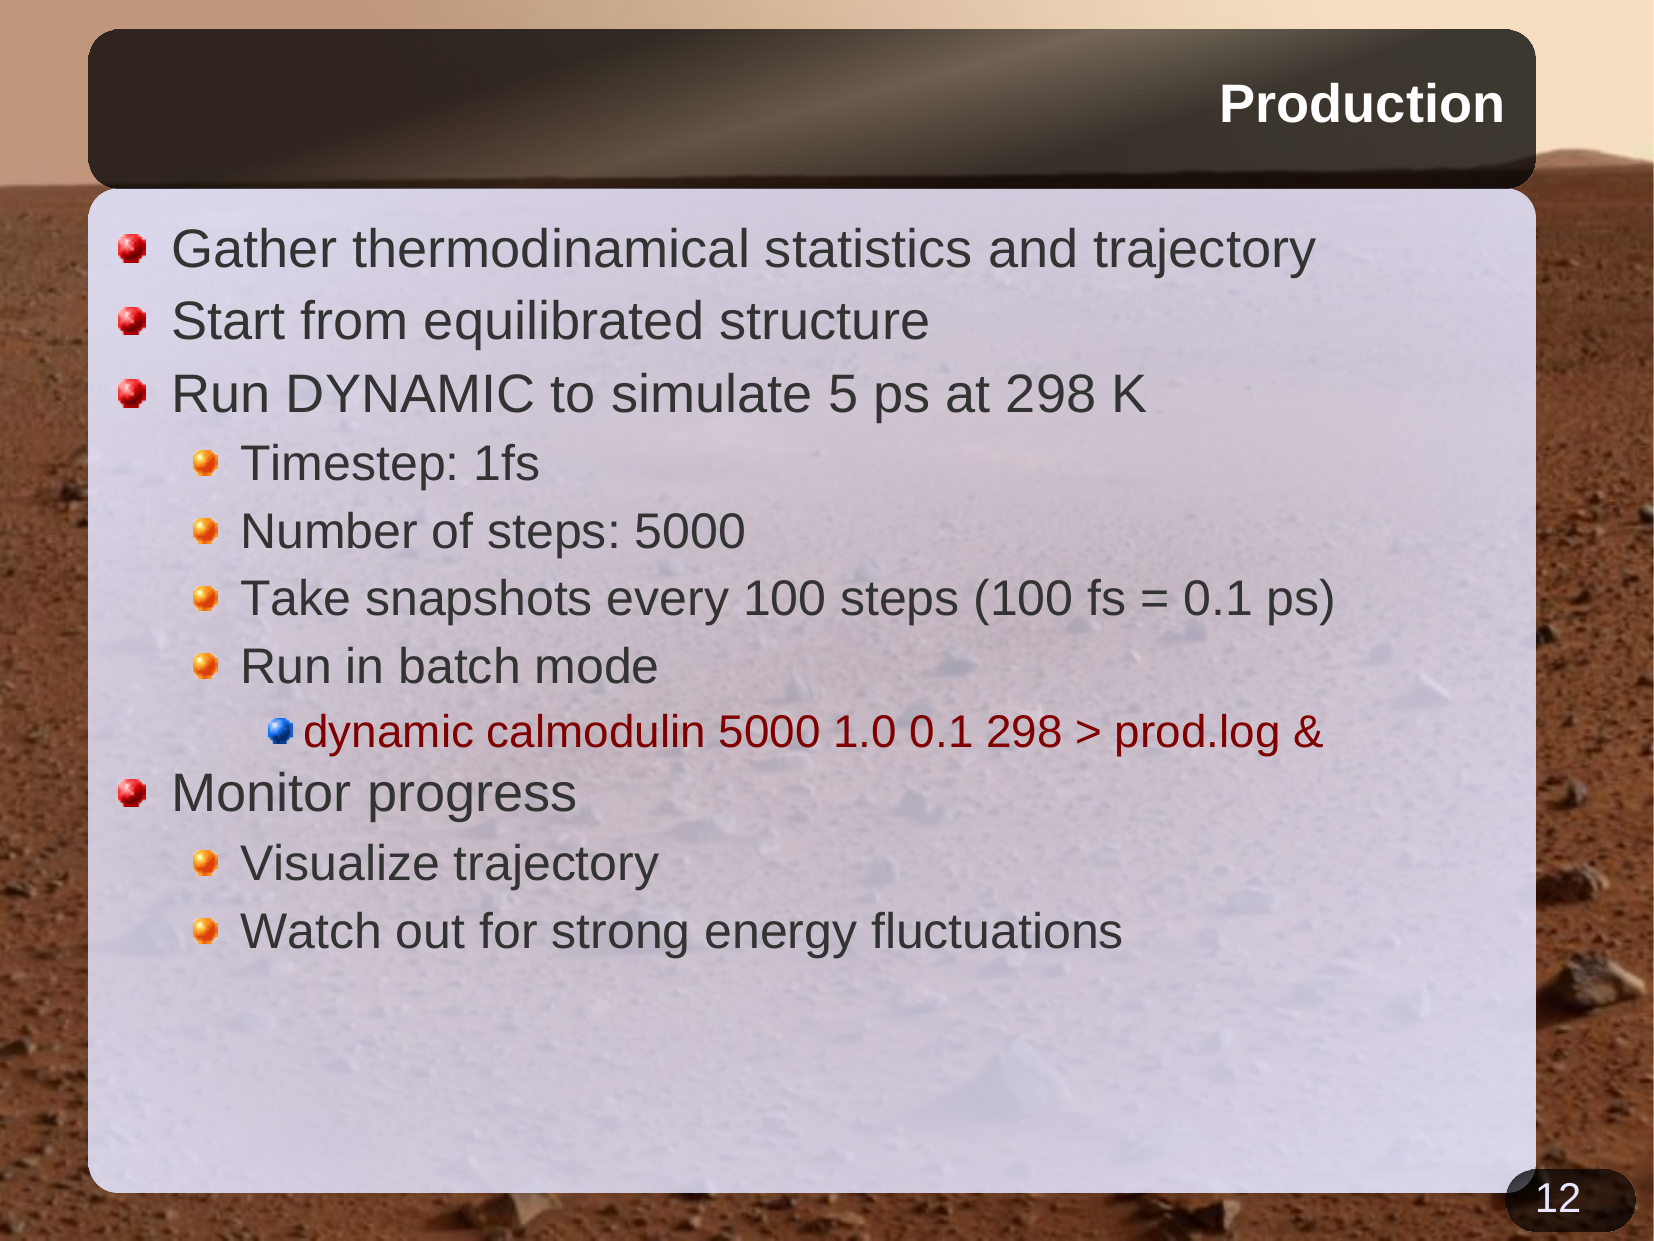

# Production
Gather thermodinamical statistics and trajectory
Start from equilibrated structure
Run DYNAMIC to simulate 5 ps at 298 K
Timestep: 1fs
Number of steps: 5000
Take snapshots every 100 steps (100 fs = 0.1 ps)
Run in batch mode
dynamic calmodulin 5000 1.0 0.1 298 > prod.log &
Monitor progress
Visualize trajectory
Watch out for strong energy fluctuations